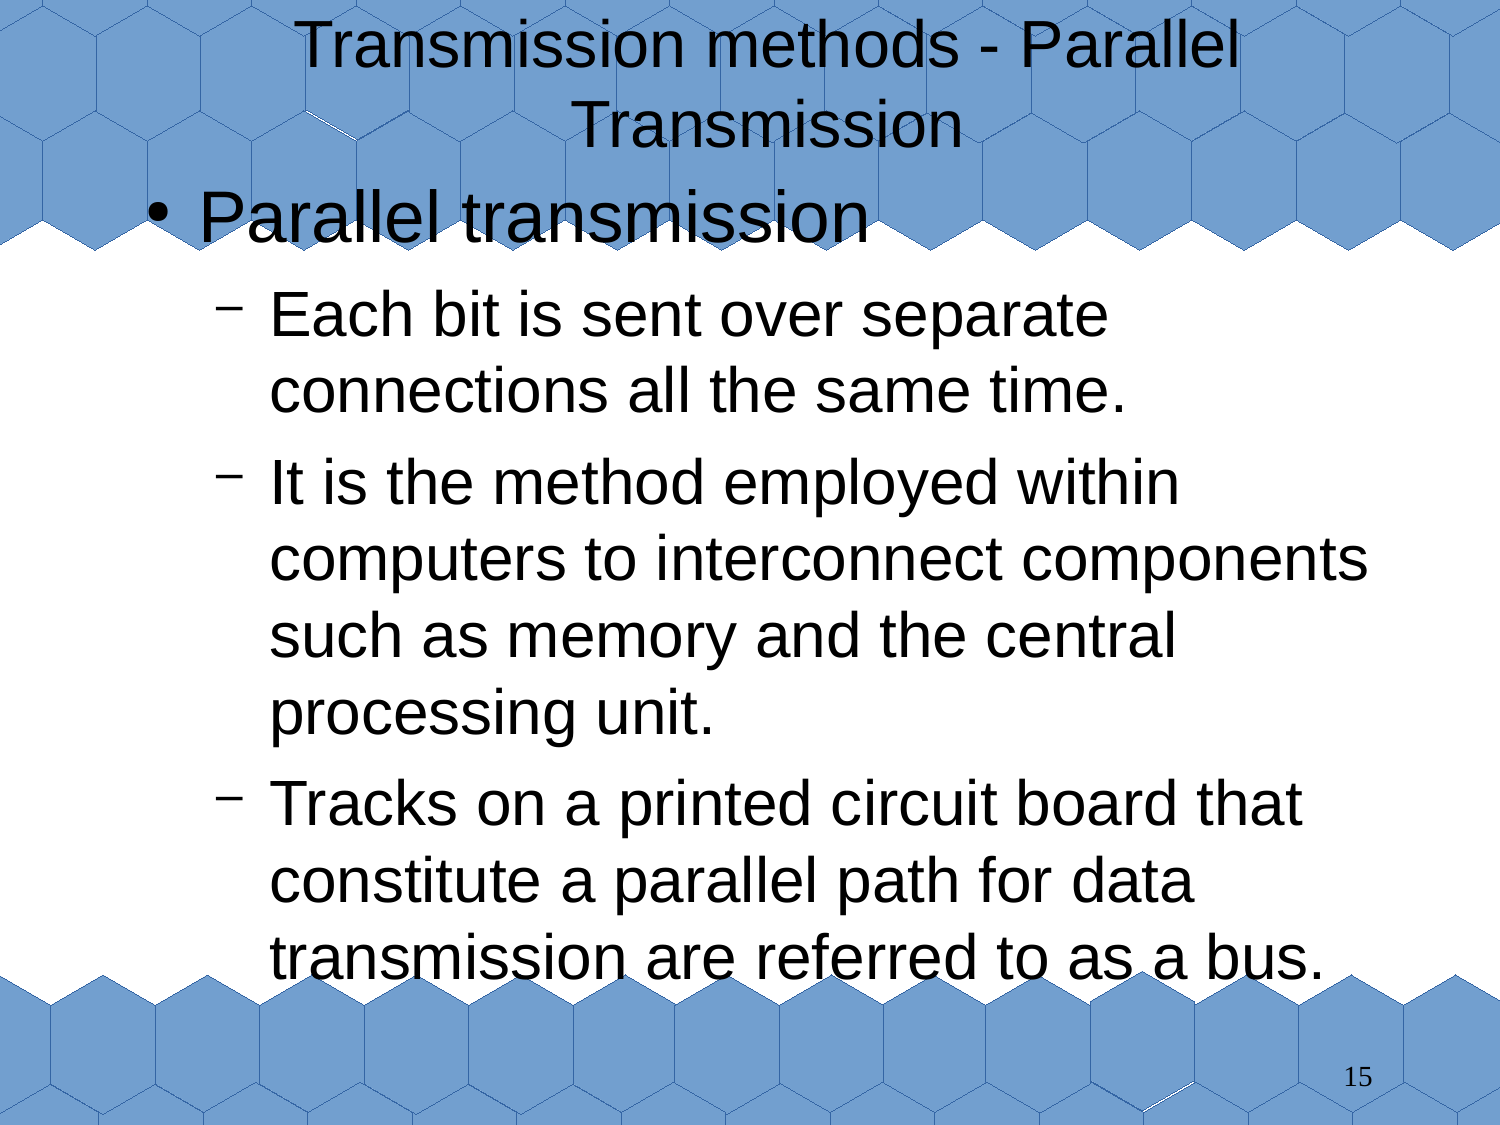

# Transmission methods - Parallel Transmission
Parallel transmission
Each bit is sent over separate connections all the same time.
It is the method employed within computers to interconnect components such as memory and the central processing unit.
Tracks on a printed circuit board that constitute a parallel path for data transmission are referred to as a bus.